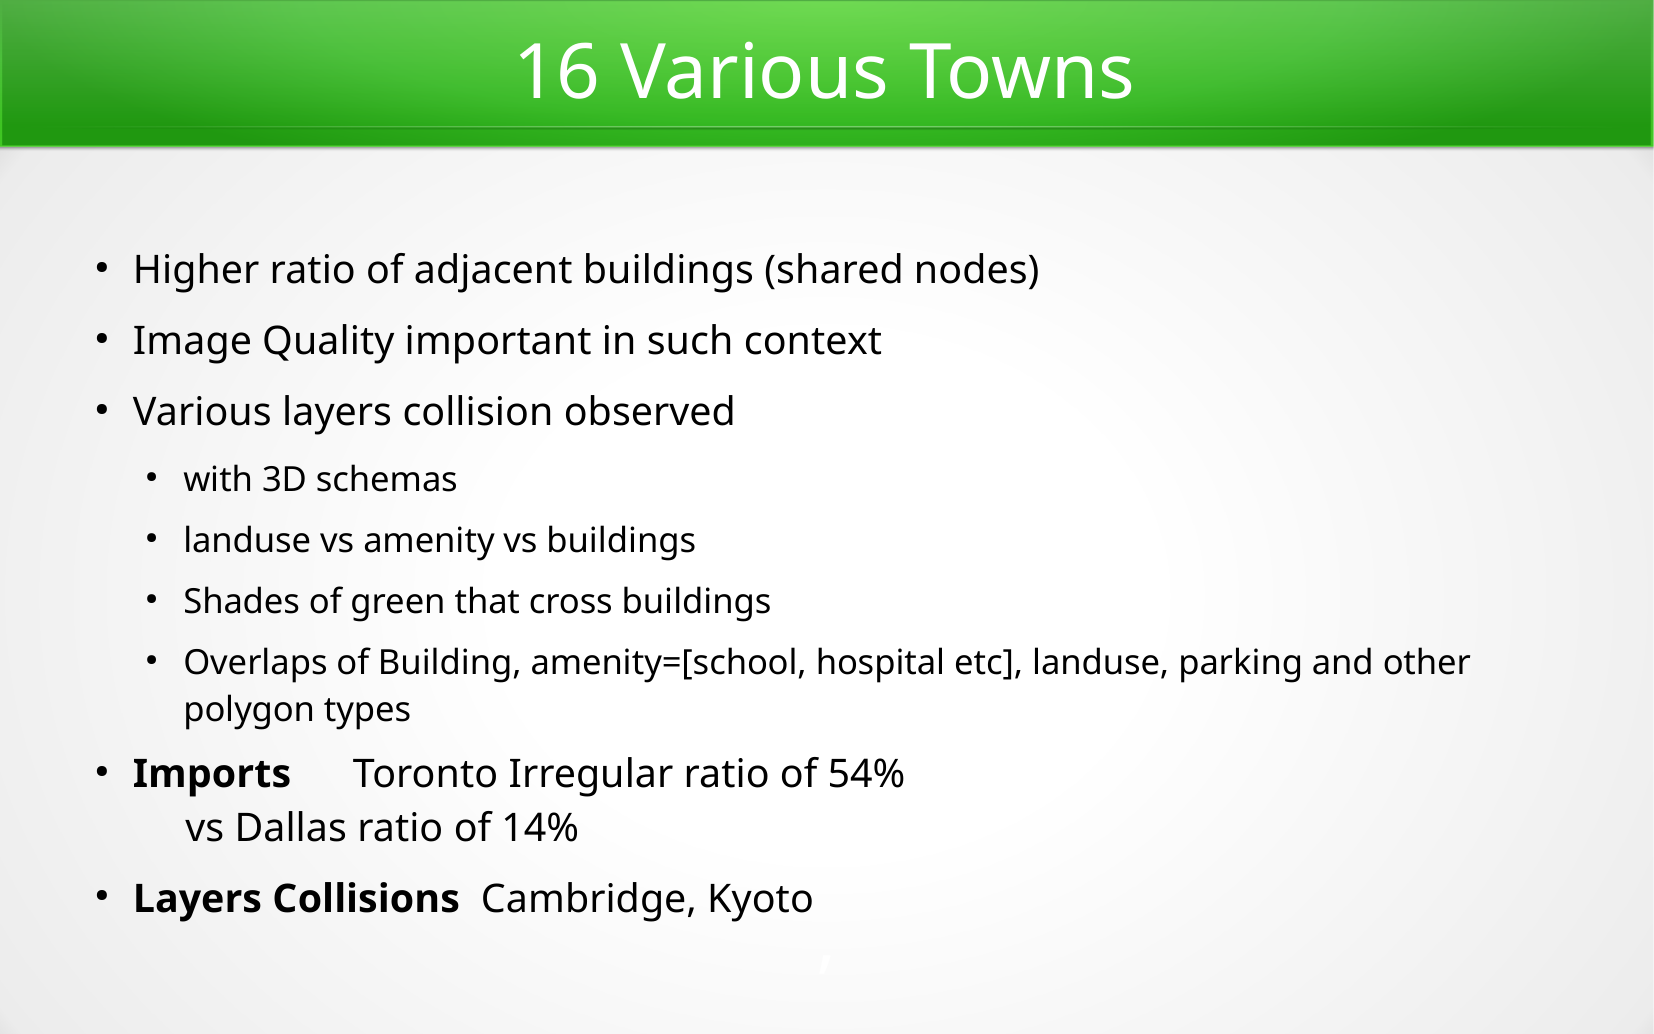

16 Various Towns
Higher ratio of adjacent buildings (shared nodes)
Image Quality important in such context
Various layers collision observed
with 3D schemas
landuse vs amenity vs buildings
Shades of green that cross buildings
Overlaps of Building, amenity=[school, hospital etc], landuse, parking and other polygon types
Imports 	 Toronto Irregular ratio of 54%
				vs Dallas ratio of 14%
Layers Collisions Cambridge, Kyoto
# ,